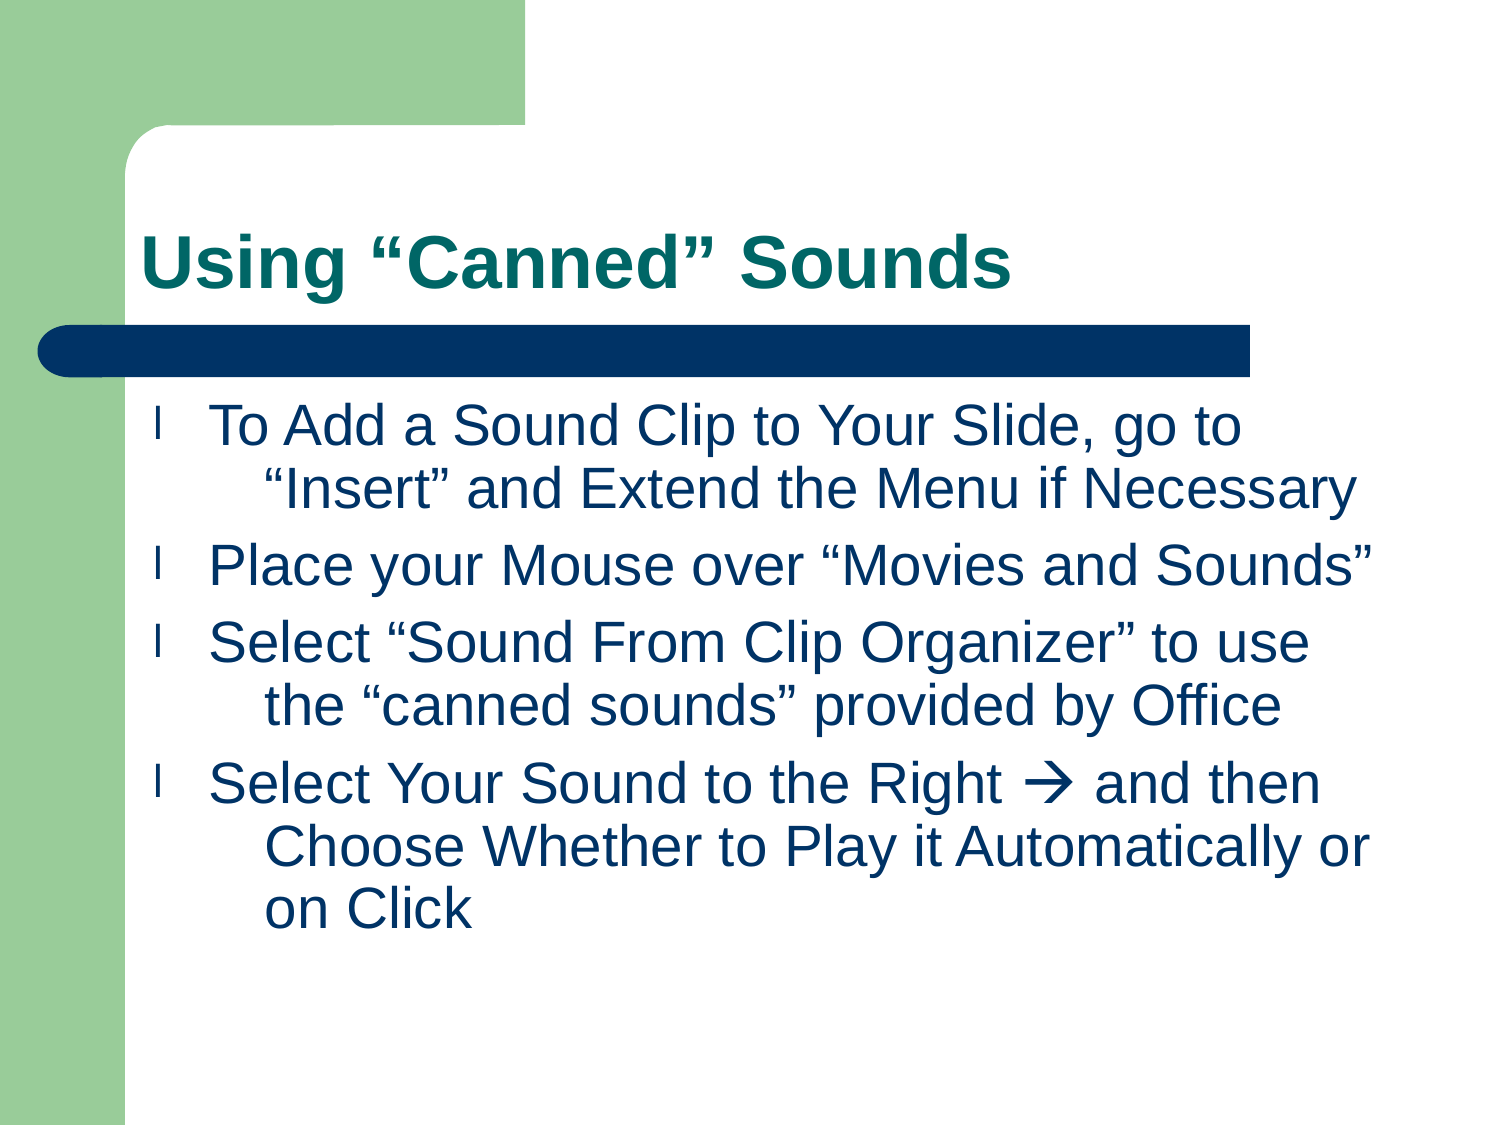

0
# Using “Canned” Sounds
To Add a Sound Clip to Your Slide, go to “Insert” and Extend the Menu if Necessary
Place your Mouse over “Movies and Sounds”
Select “Sound From Clip Organizer” to use the “canned sounds” provided by Office
Select Your Sound to the Right  and then Choose Whether to Play it Automatically or on Click